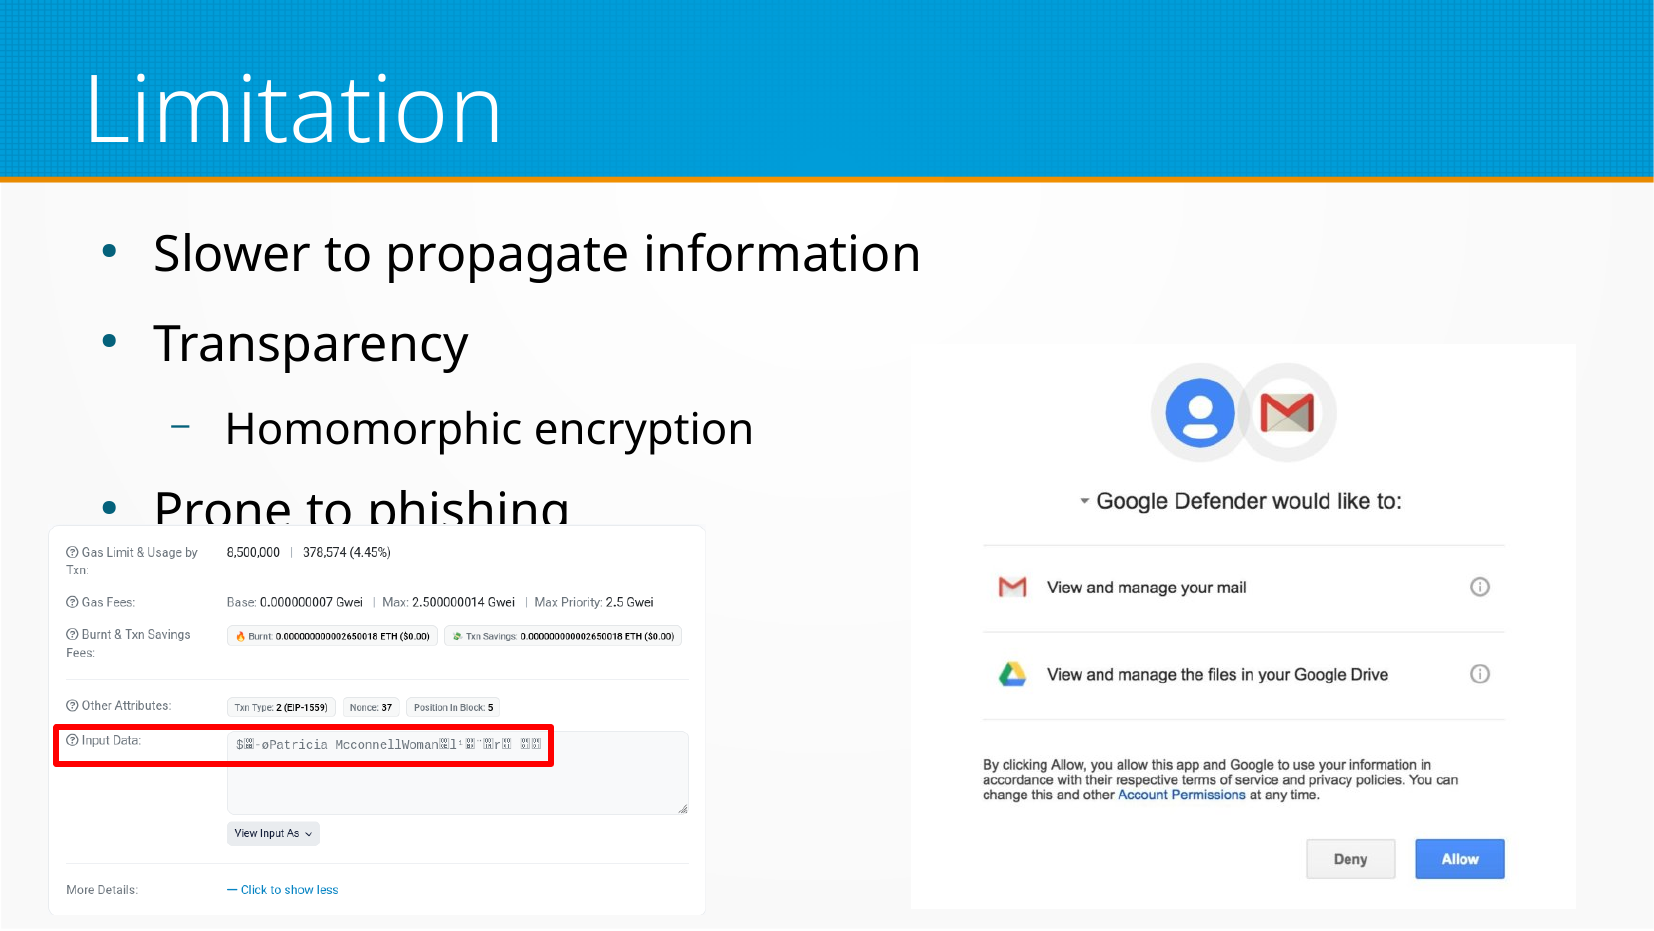

# Limitation
Slower to propagate information
Transparency
Homomorphic encryption
Prone to phishing
26